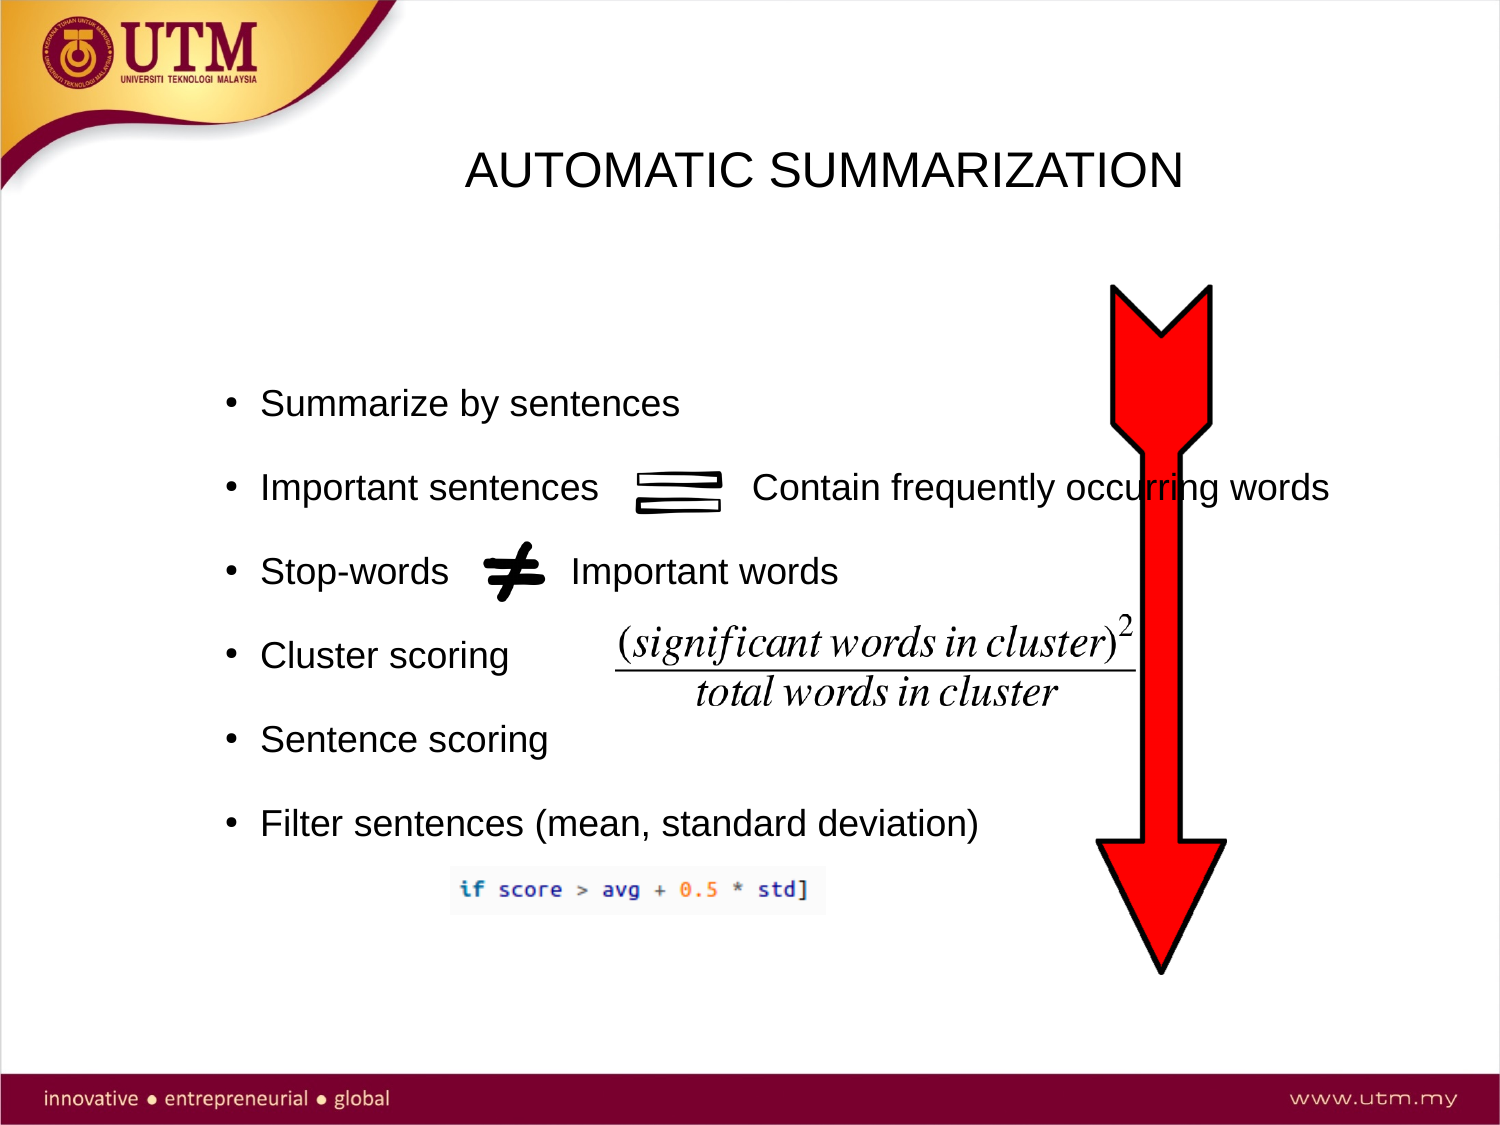

AUTOMATIC SUMMARIZATION
Summarize by sentences
Important sentences		 Contain frequently occurring words
Stop-words		 Important words
Cluster scoring
Sentence scoring
Filter sentences (mean, standard deviation)